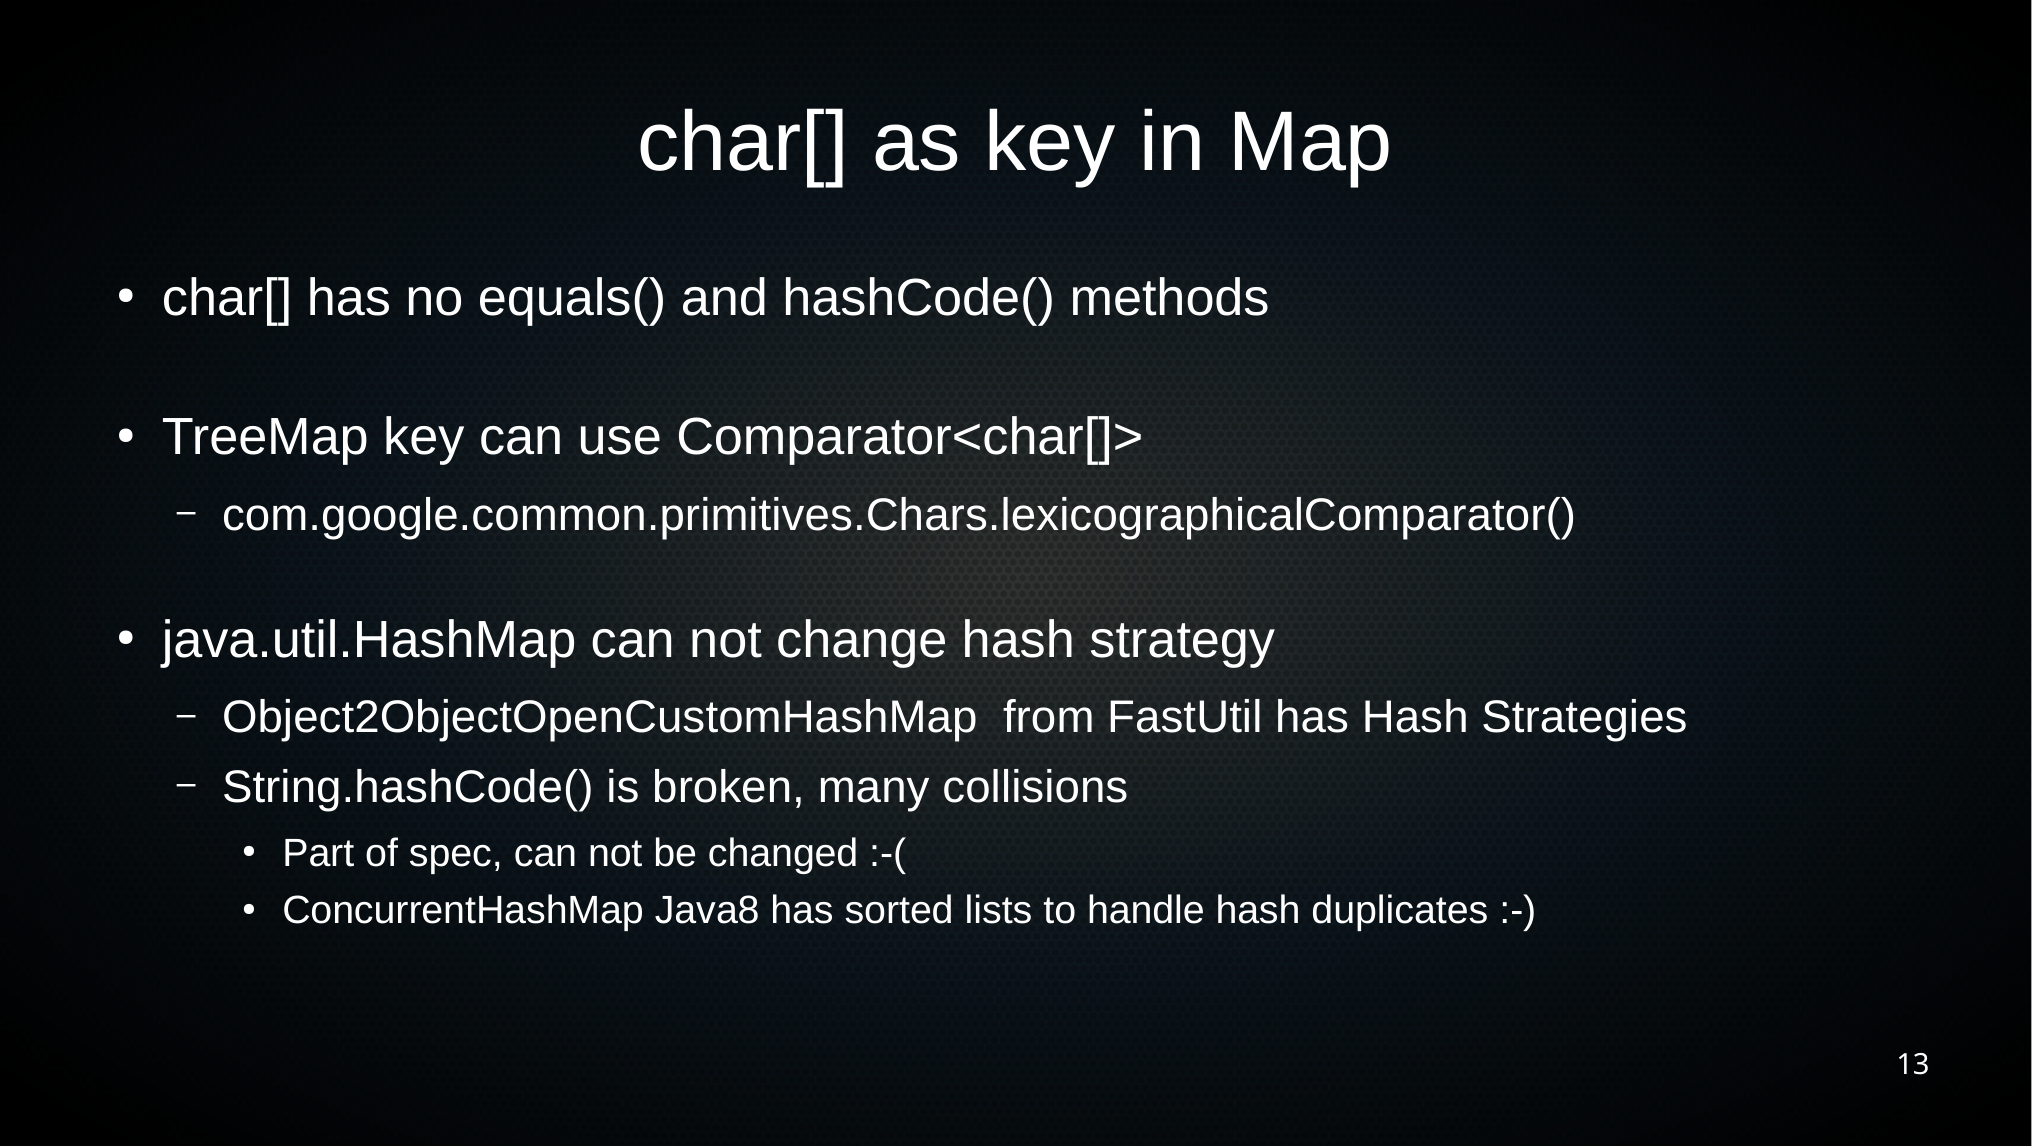

# char[] as key in Map
char[] has no equals() and hashCode() methods
TreeMap key can use Comparator<char[]>
com.google.common.primitives.Chars.lexicographicalComparator()
java.util.HashMap can not change hash strategy
Object2ObjectOpenCustomHashMap from FastUtil has Hash Strategies
String.hashCode() is broken, many collisions
Part of spec, can not be changed :-(
ConcurrentHashMap Java8 has sorted lists to handle hash duplicates :-)
13